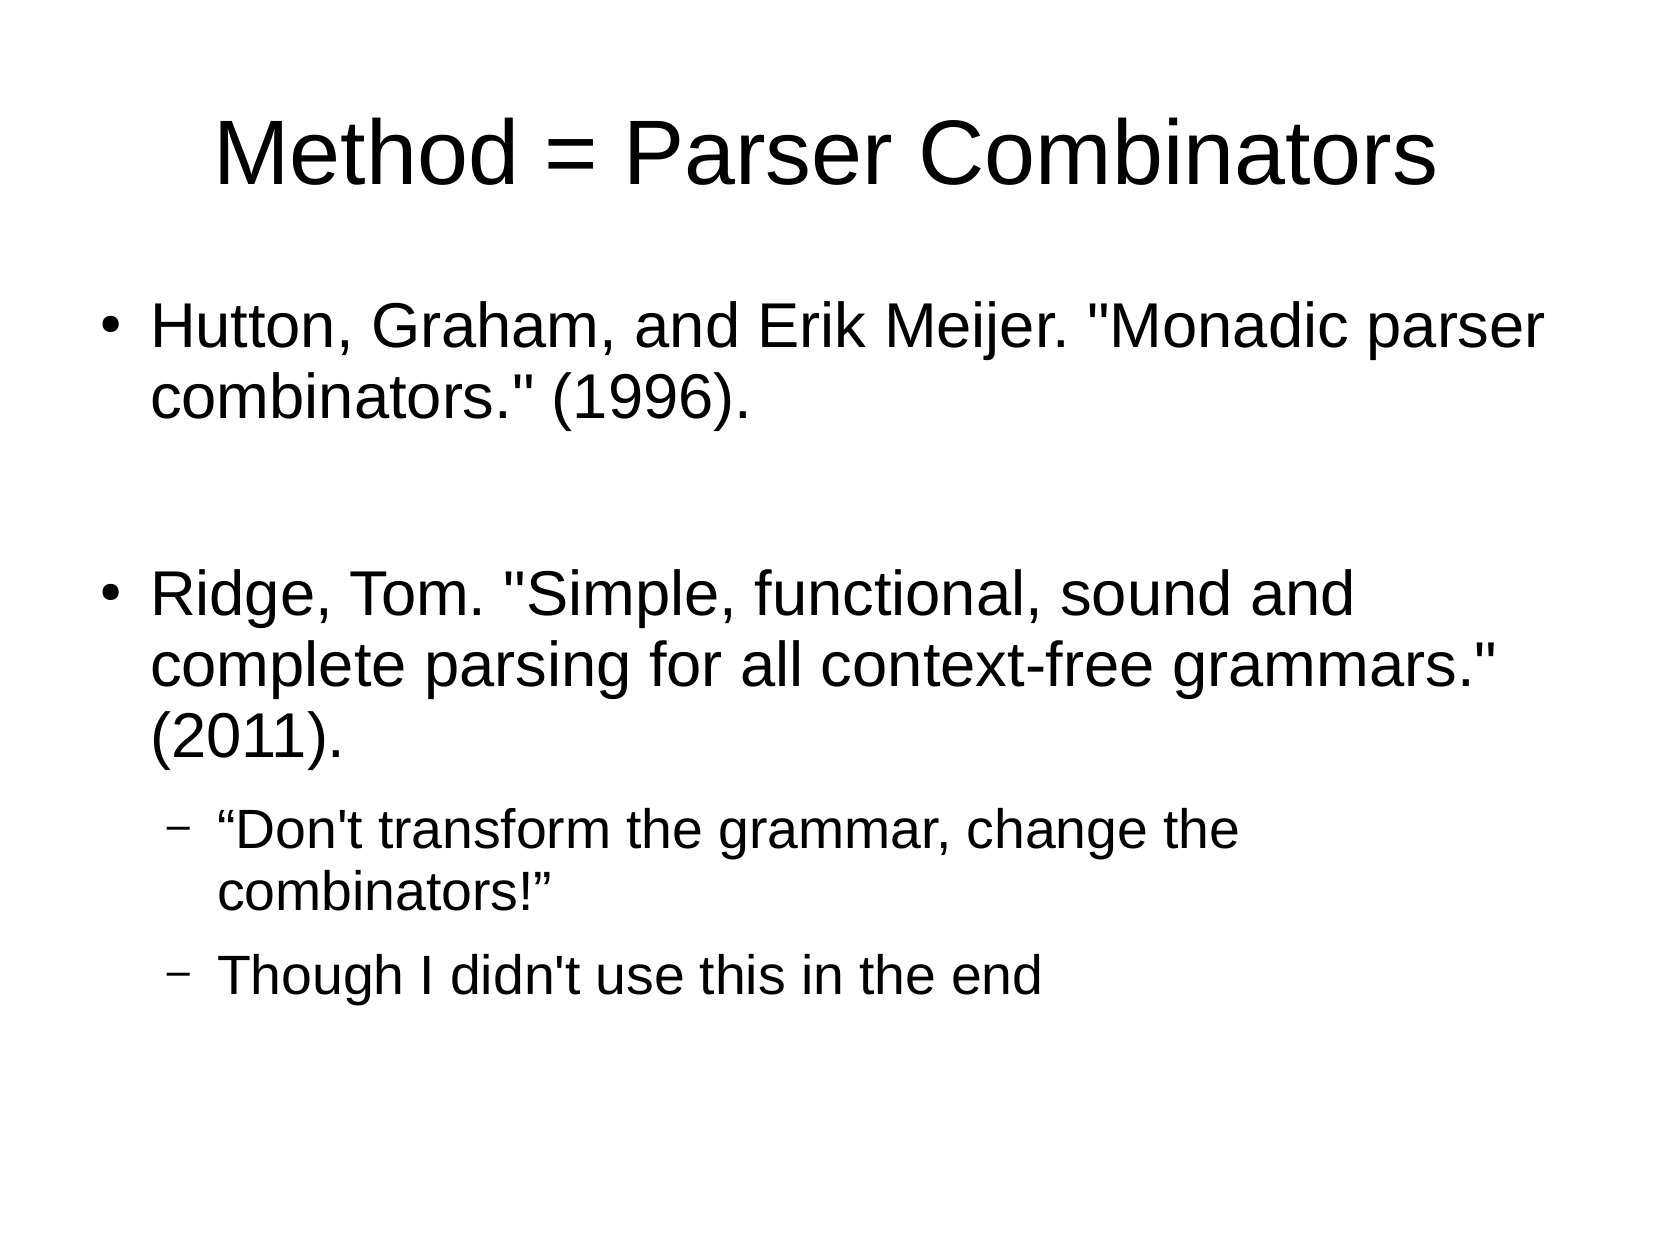

# Method = Parser Combinators
Hutton, Graham, and Erik Meijer. "Monadic parser combinators." (1996).
Ridge, Tom. "Simple, functional, sound and complete parsing for all context-free grammars." (2011).
“Don't transform the grammar, change the combinators!”
Though I didn't use this in the end